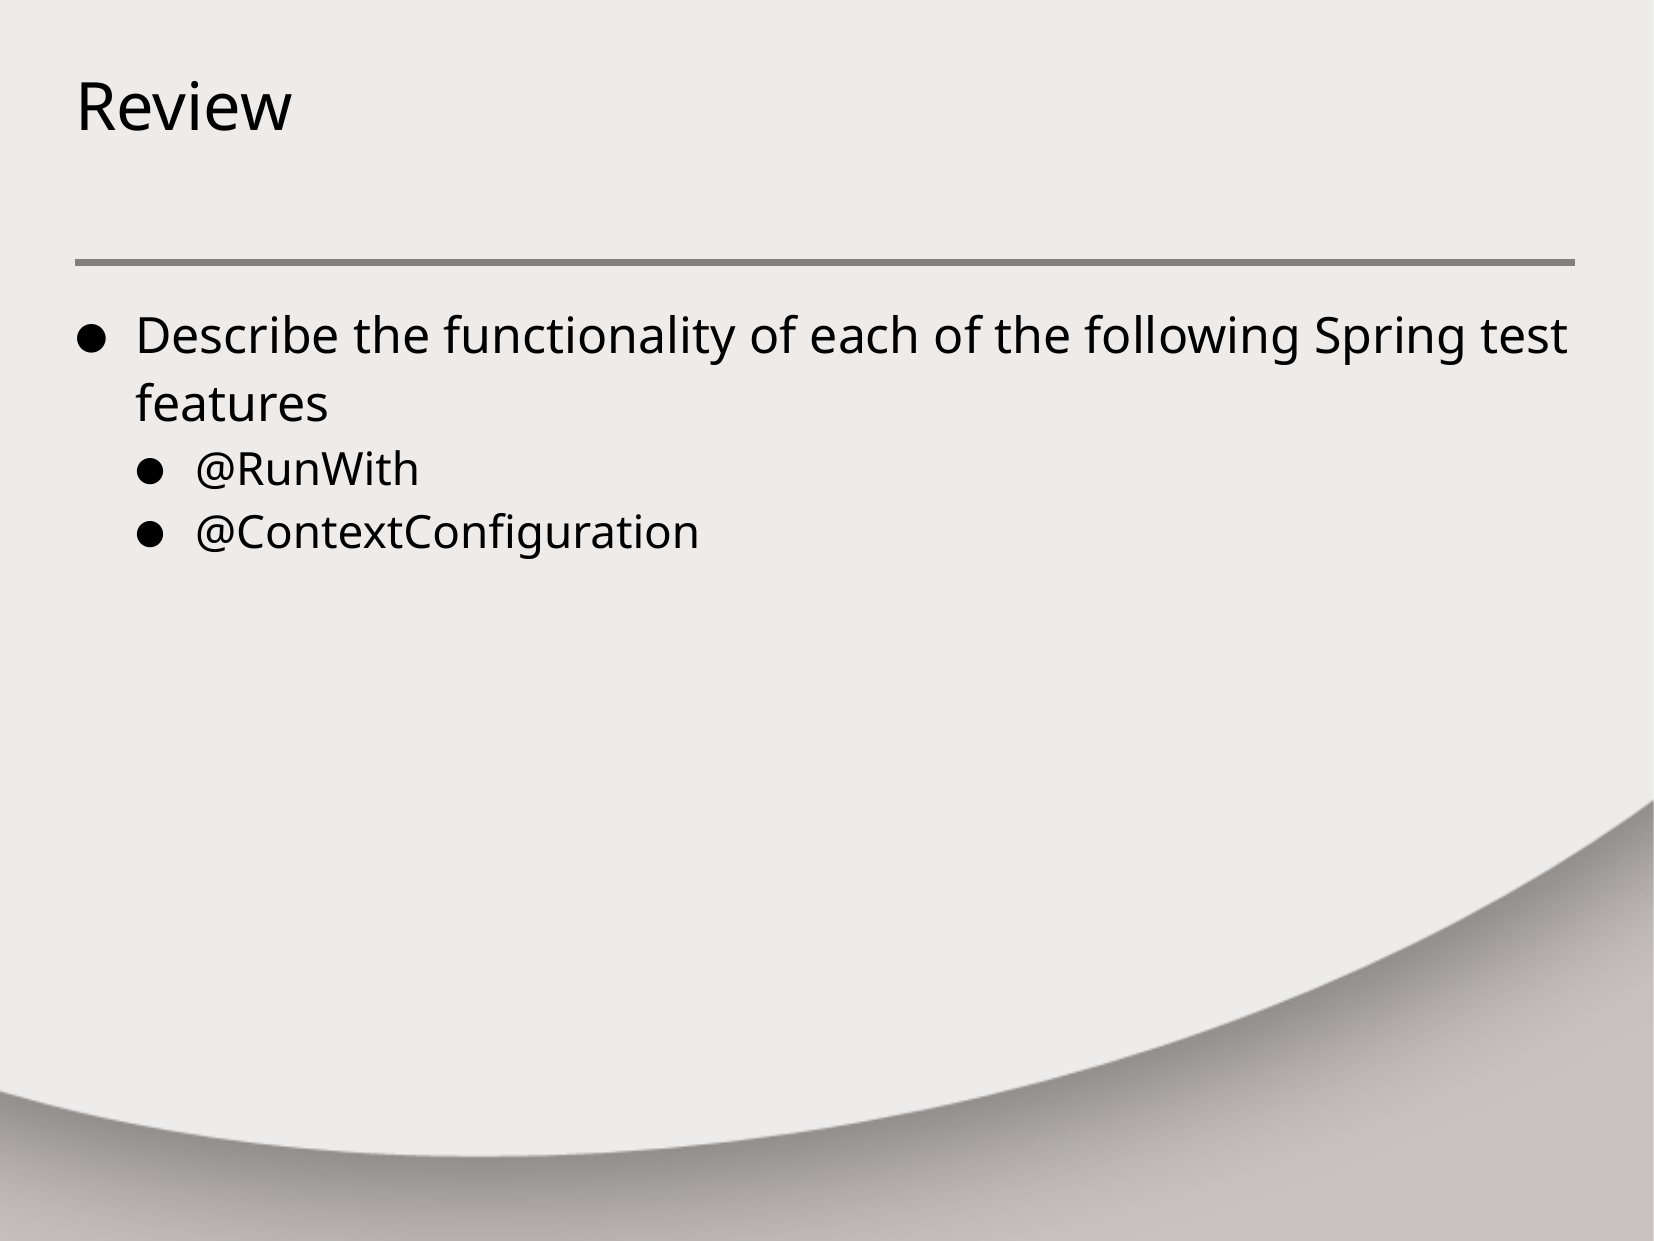

# Review
Describe the functionality of each of the following Spring test features
@RunWith
@ContextConfiguration